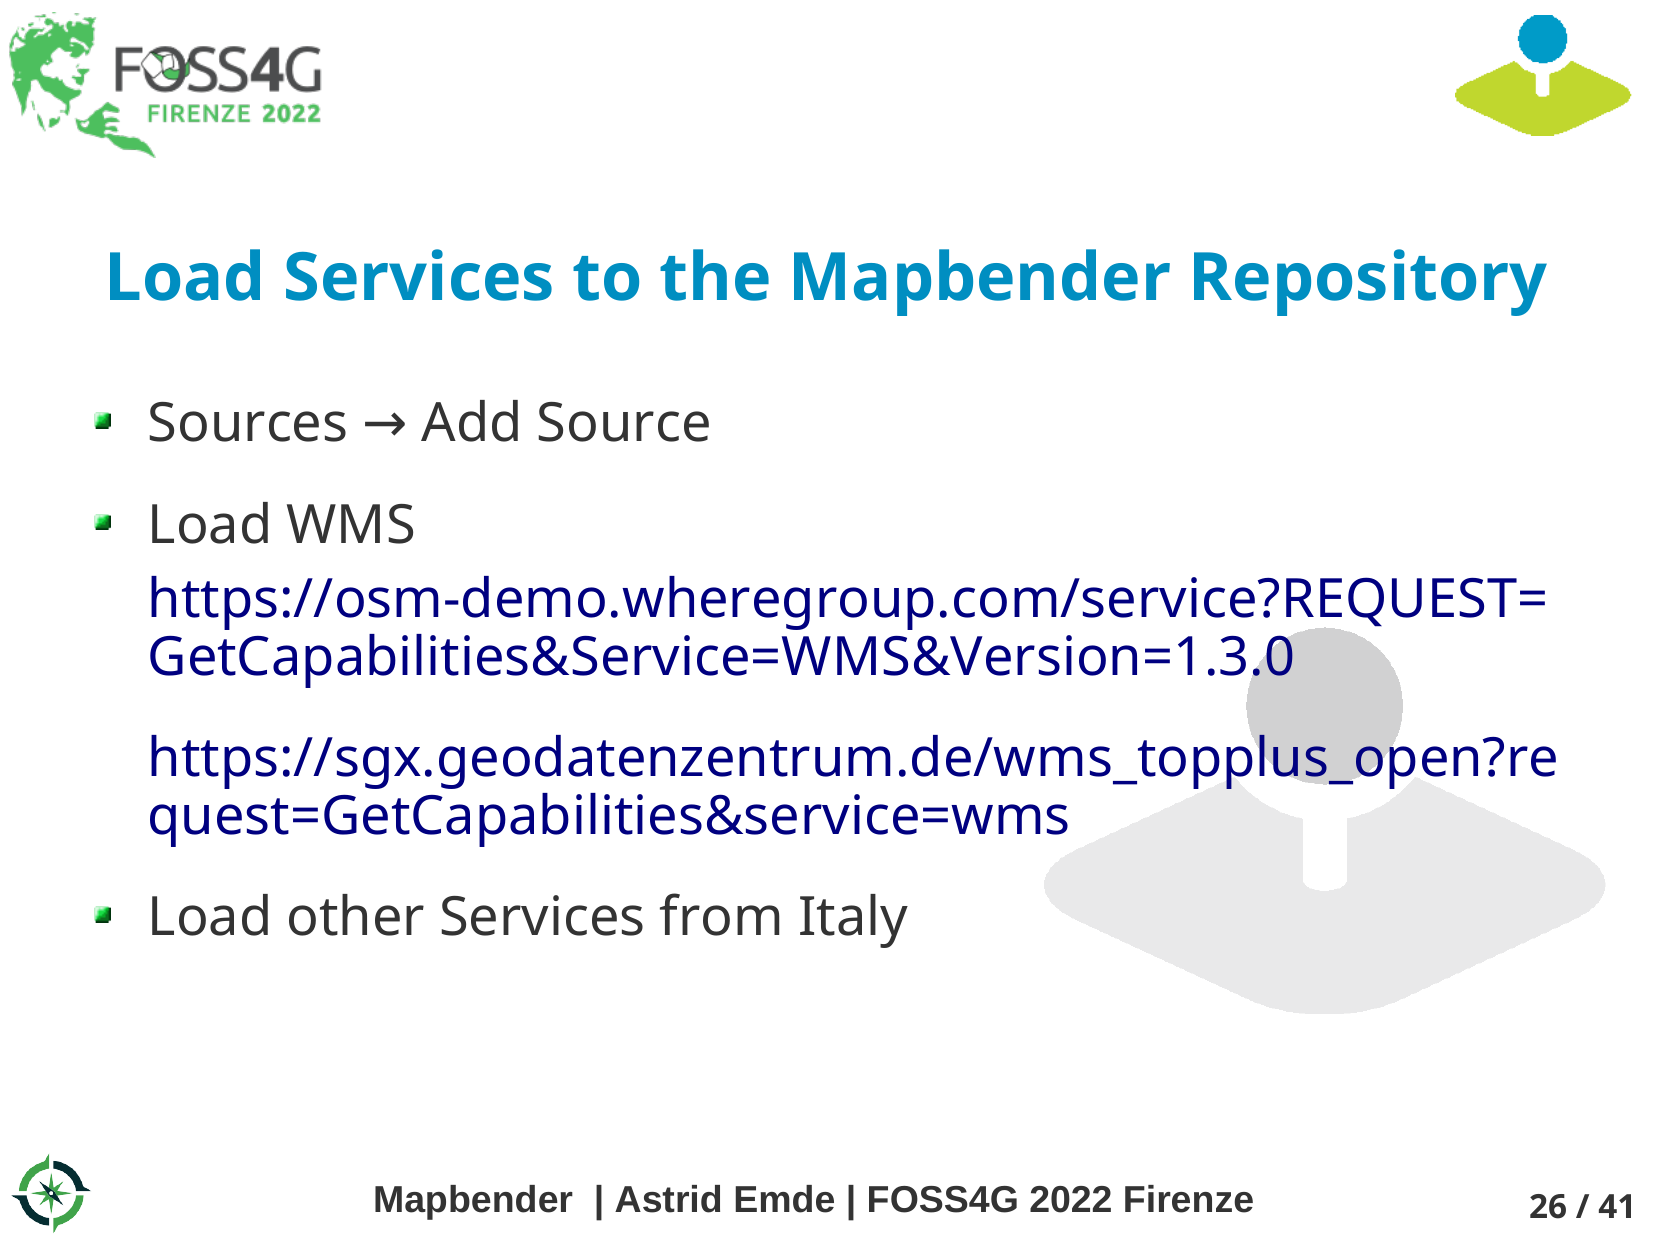

# Load Services to the Mapbender Repository
Sources → Add Source
Load WMS https://osm-demo.wheregroup.com/service?REQUEST=GetCapabilities&Service=WMS&Version=1.3.0
https://sgx.geodatenzentrum.de/wms_topplus_open?request=GetCapabilities&service=wms
Load other Services from Italy